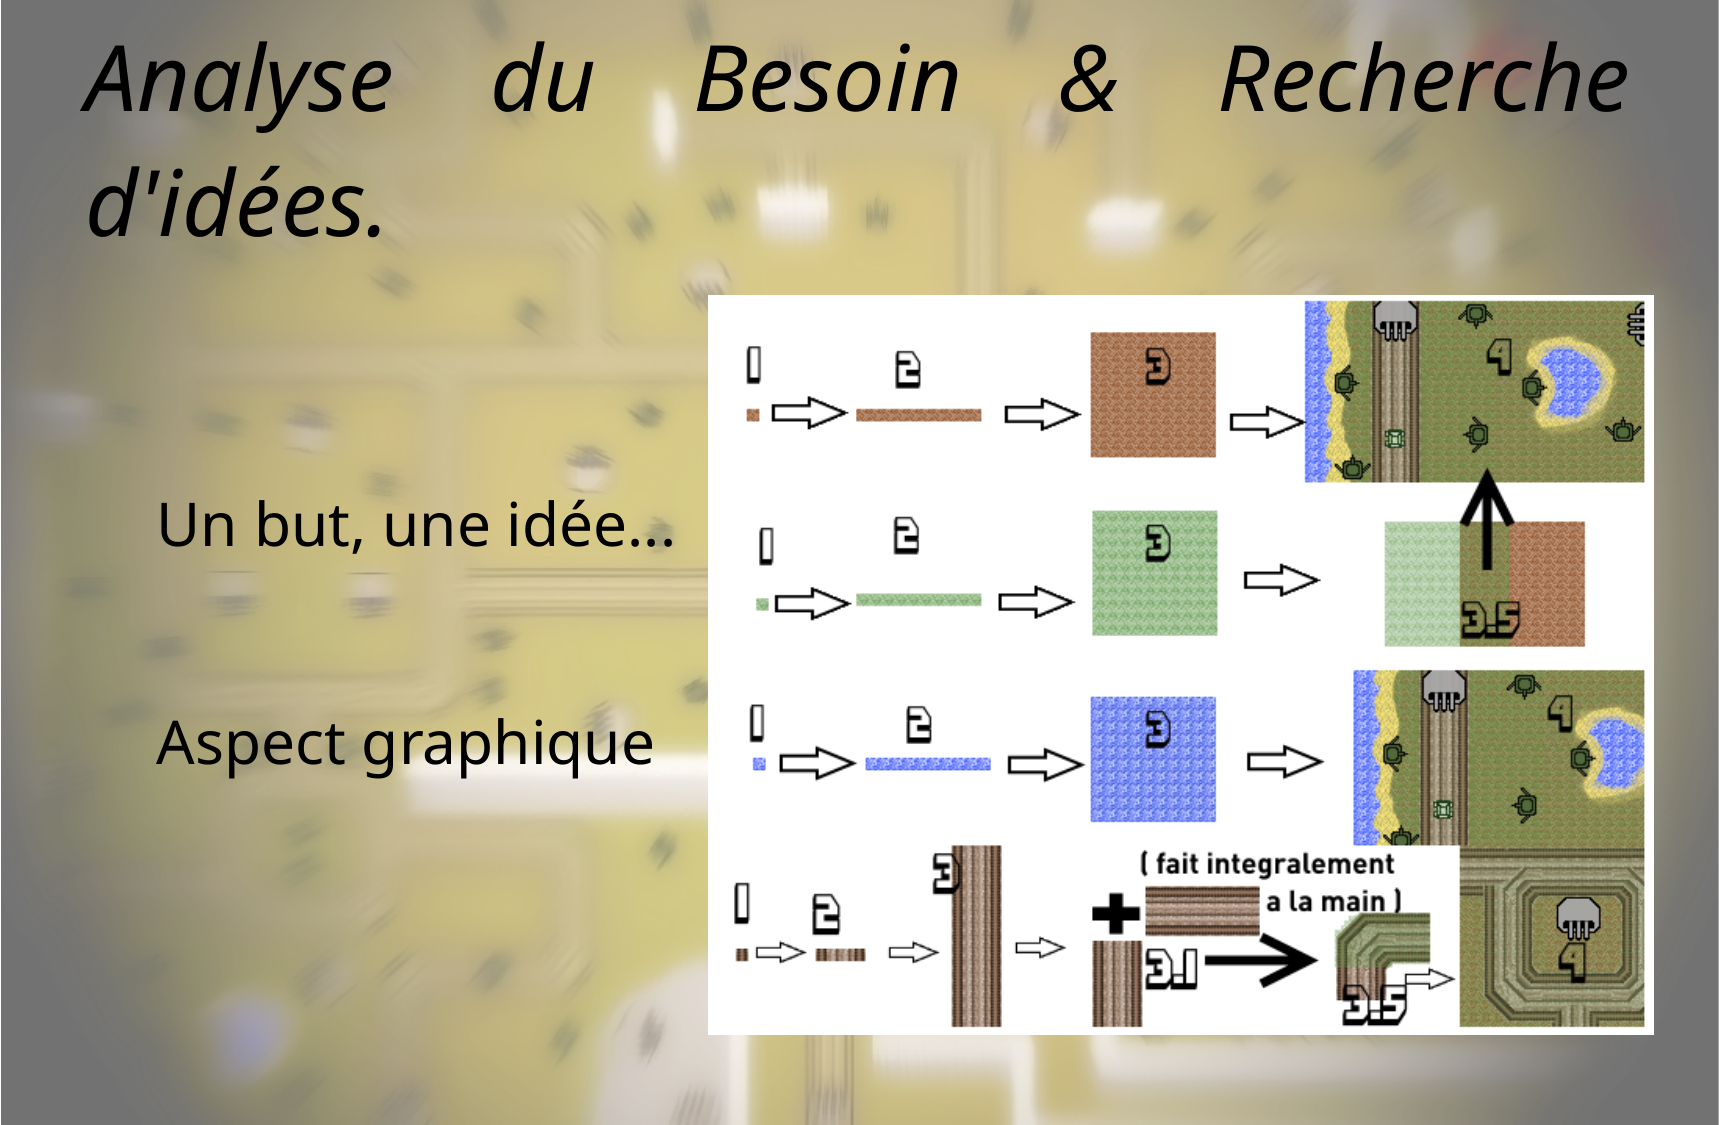

# Analyse du Besoin & Recherche d'idées.
Un but, une idée...
Aspect graphique